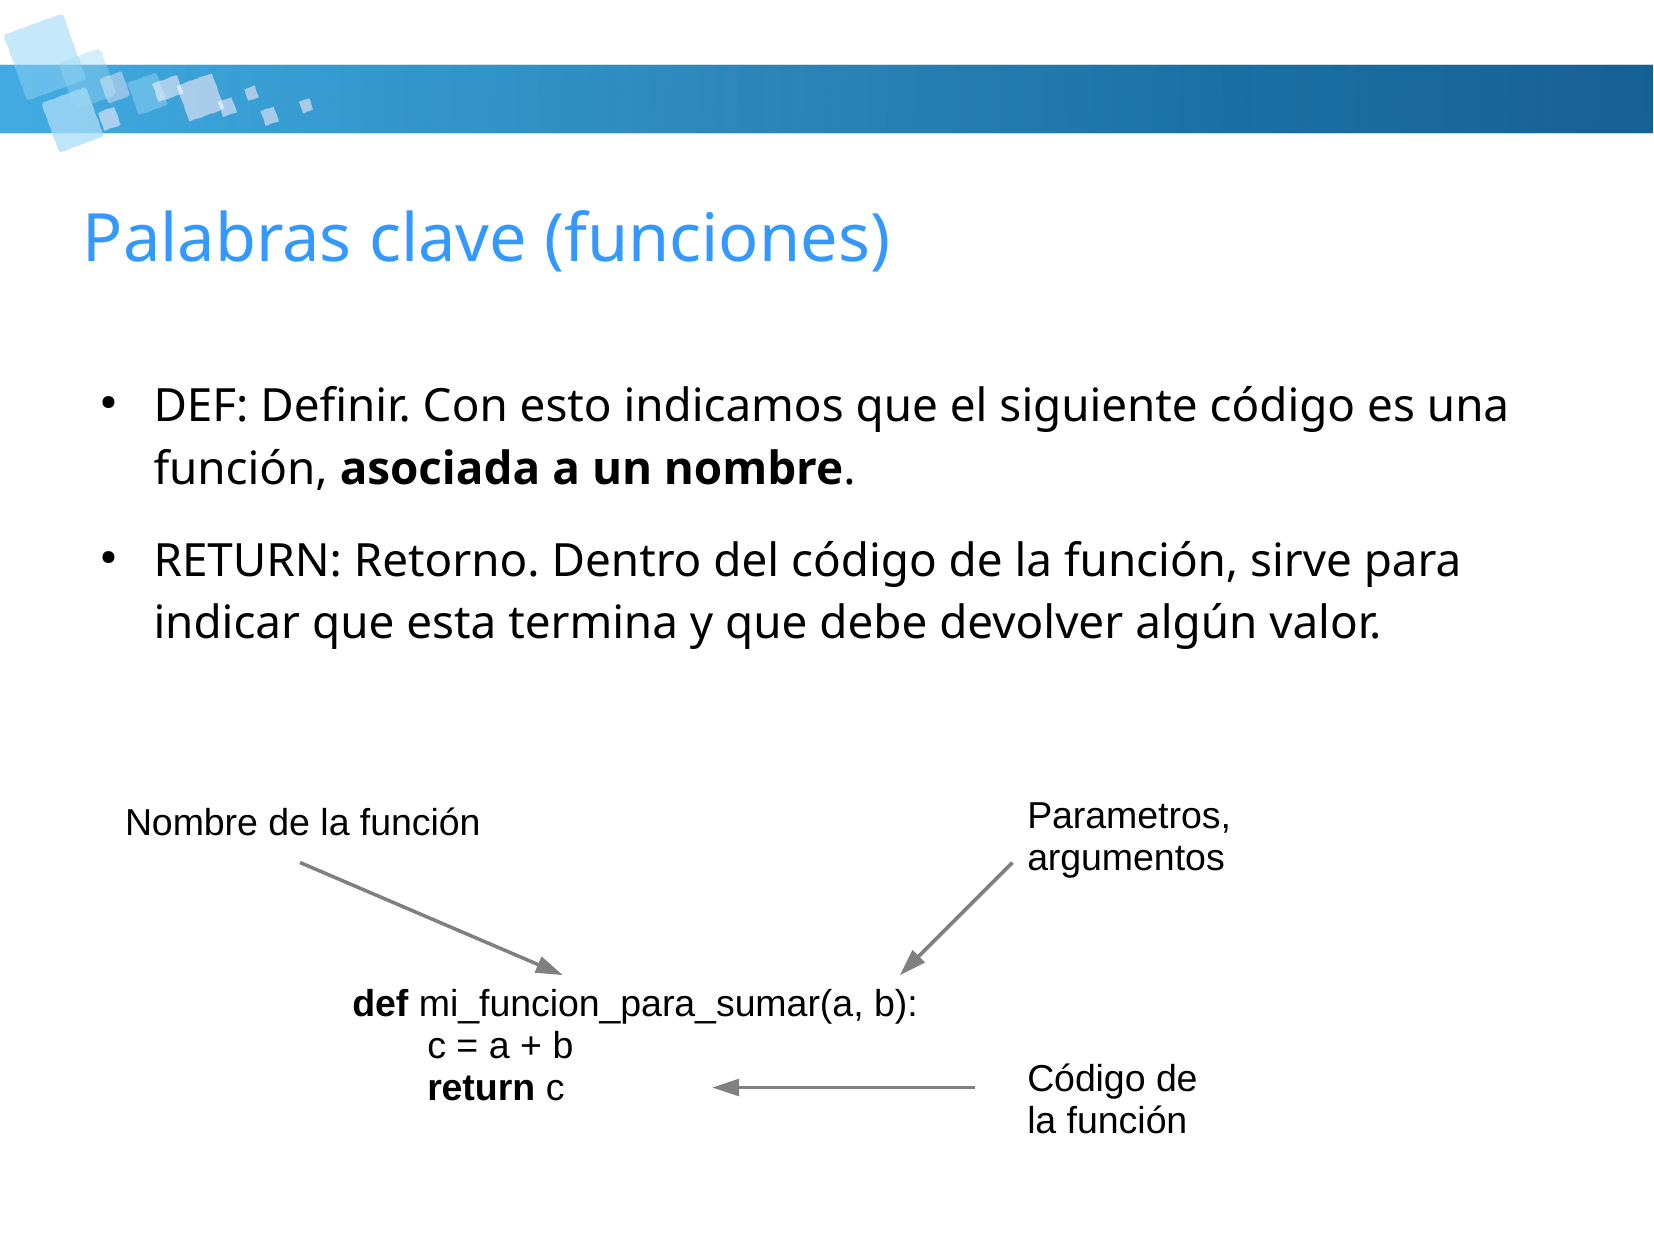

# Palabras clave (funciones)
DEF: Definir. Con esto indicamos que el siguiente código es una función, asociada a un nombre.
RETURN: Retorno. Dentro del código de la función, sirve para indicar que esta termina y que debe devolver algún valor.
Parametros, argumentos
Nombre de la función
def mi_funcion_para_sumar(a, b):
	c = a + b
	return c
Código de
la función